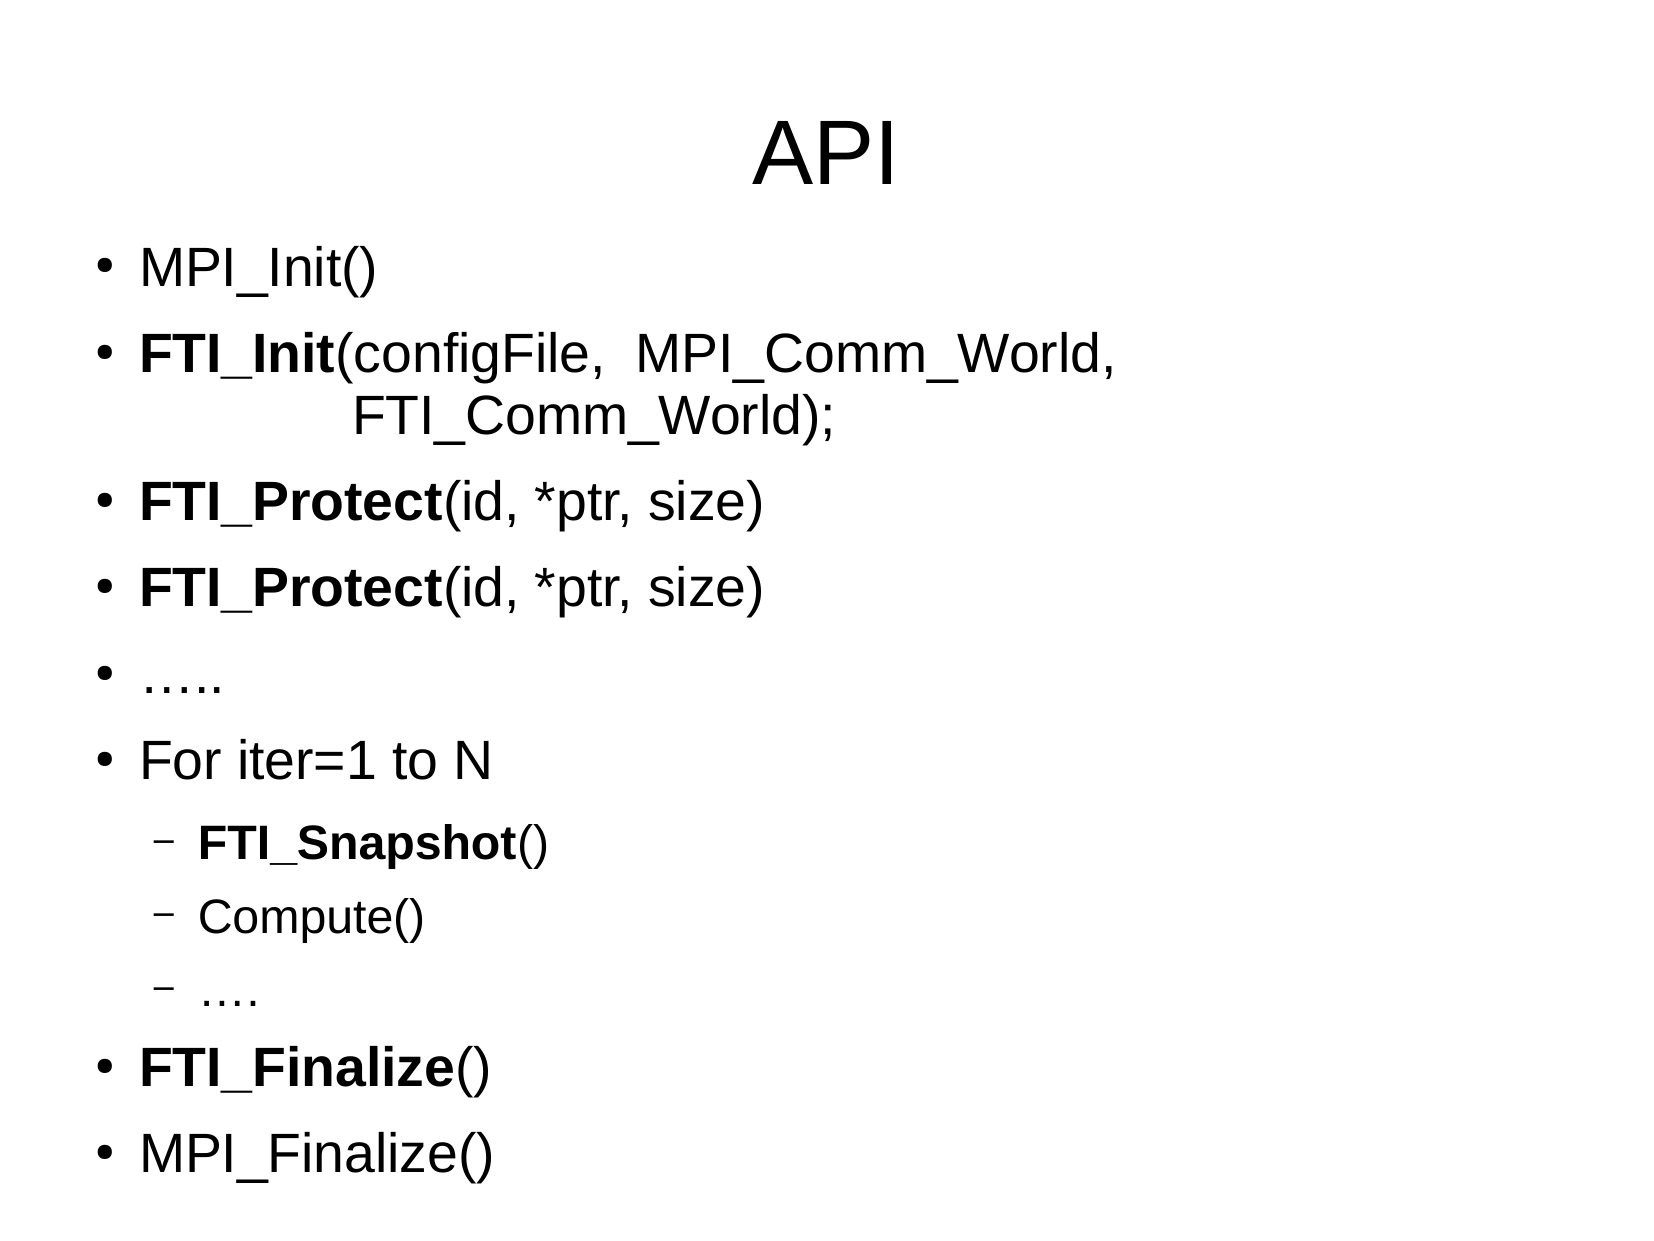

# API
MPI_Init()
FTI_Init(configFile, MPI_Comm_World,
 FTI_Comm_World);
FTI_Protect(id, *ptr, size)
FTI_Protect(id, *ptr, size)
…..
For iter=1 to N
FTI_Snapshot()
Compute()
….
FTI_Finalize()
MPI_Finalize()